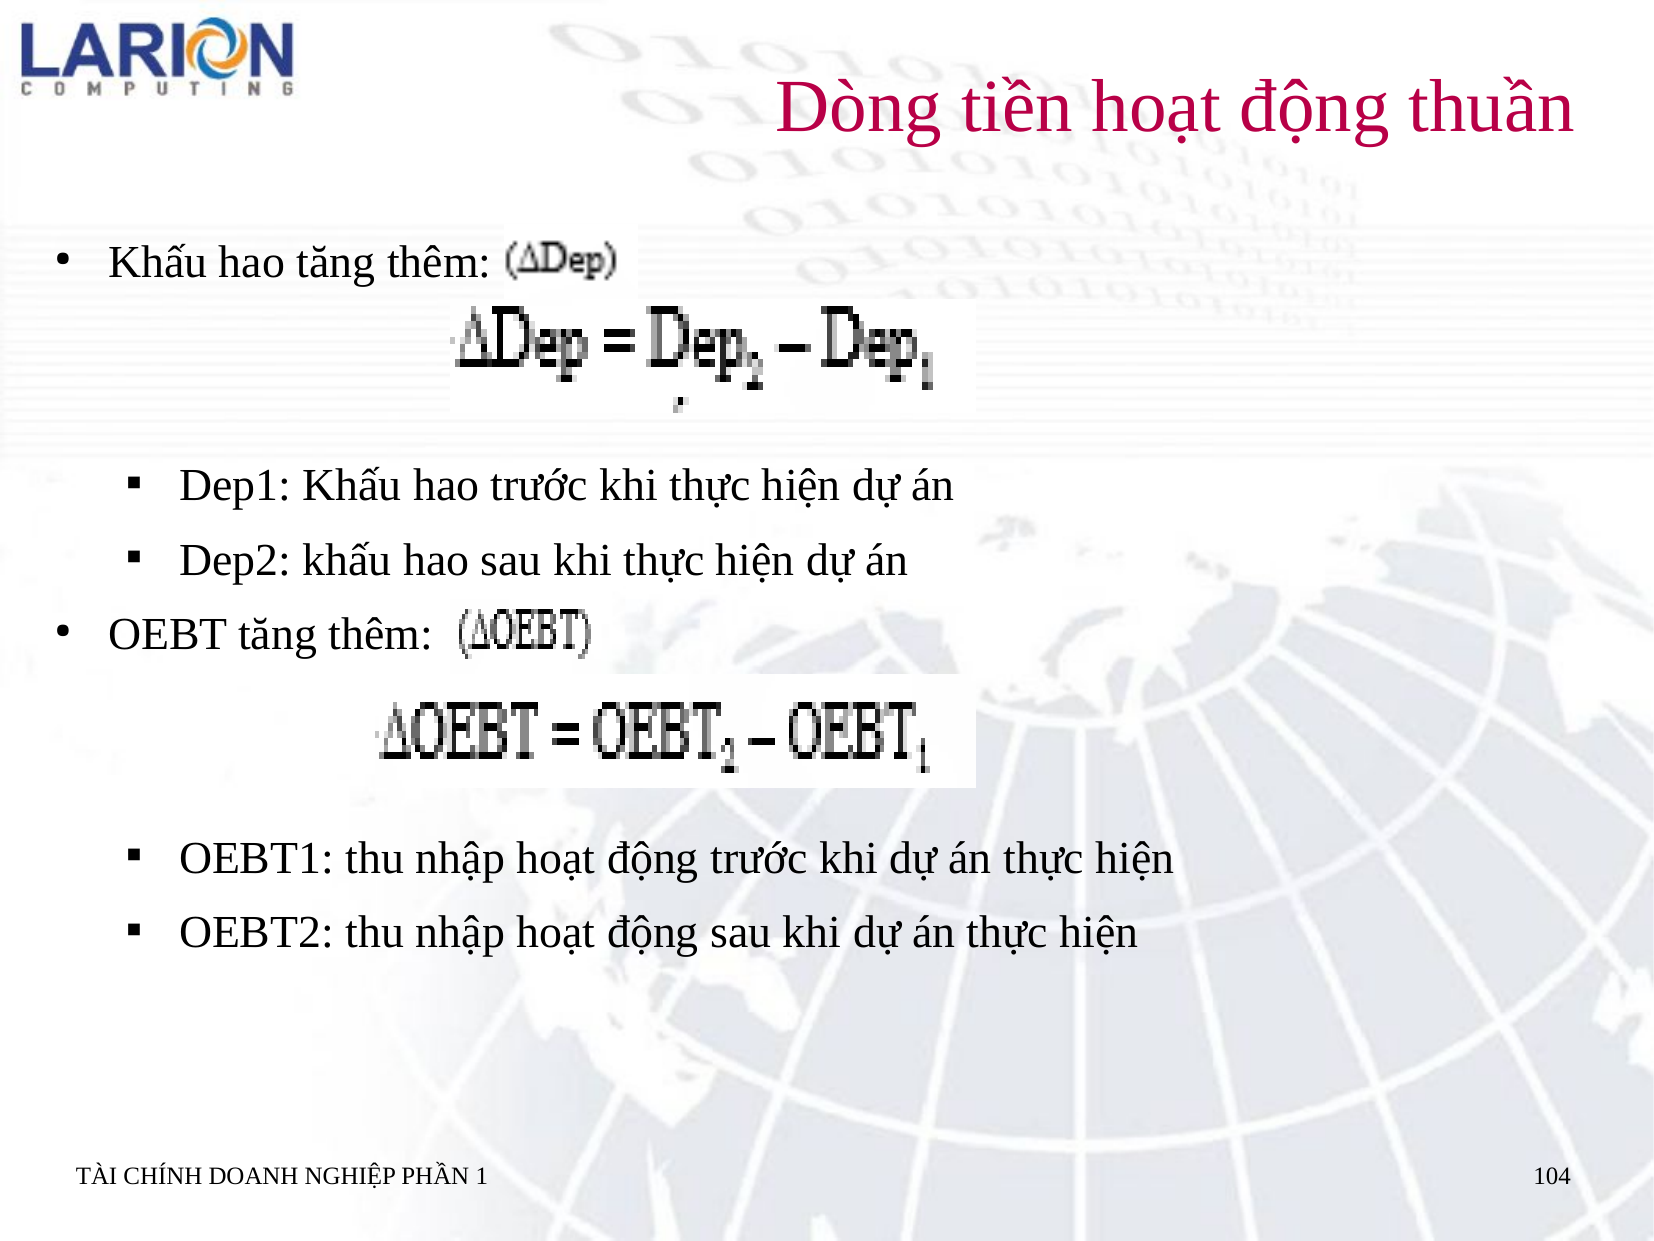

# Dòng tiền hoạt động thuần
Khấu hao tăng thêm:
Dep1: Khấu hao trước khi thực hiện dự án
Dep2: khấu hao sau khi thực hiện dự án
OEBT tăng thêm:
OEBT1: thu nhập hoạt động trước khi dự án thực hiện
OEBT2: thu nhập hoạt động sau khi dự án thực hiện
TÀI CHÍNH DOANH NGHIỆP PHẦN 1
104